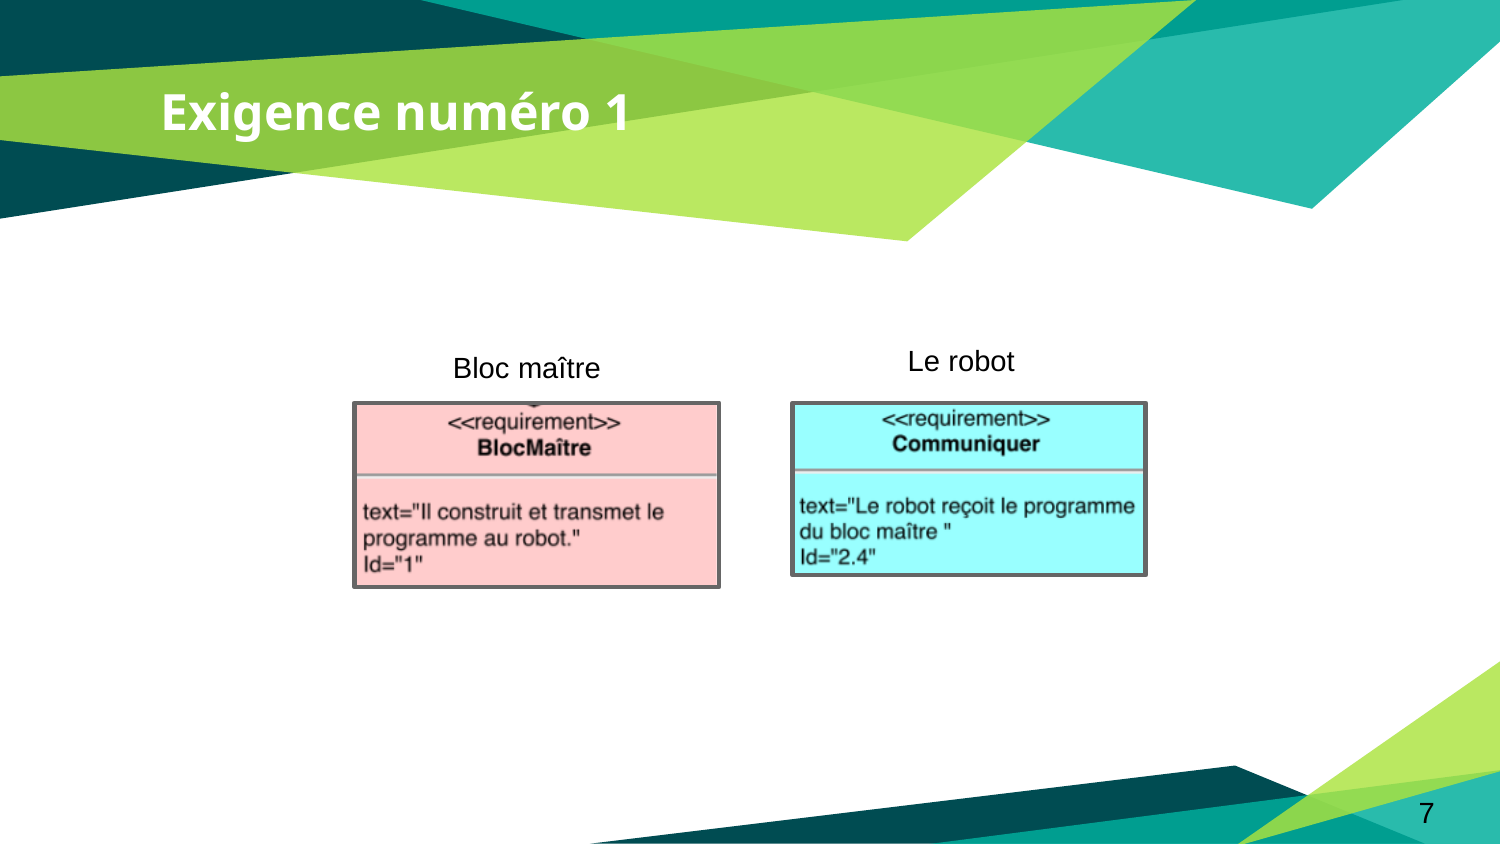

# Exigence numéro 1
Le robot
Bloc maître